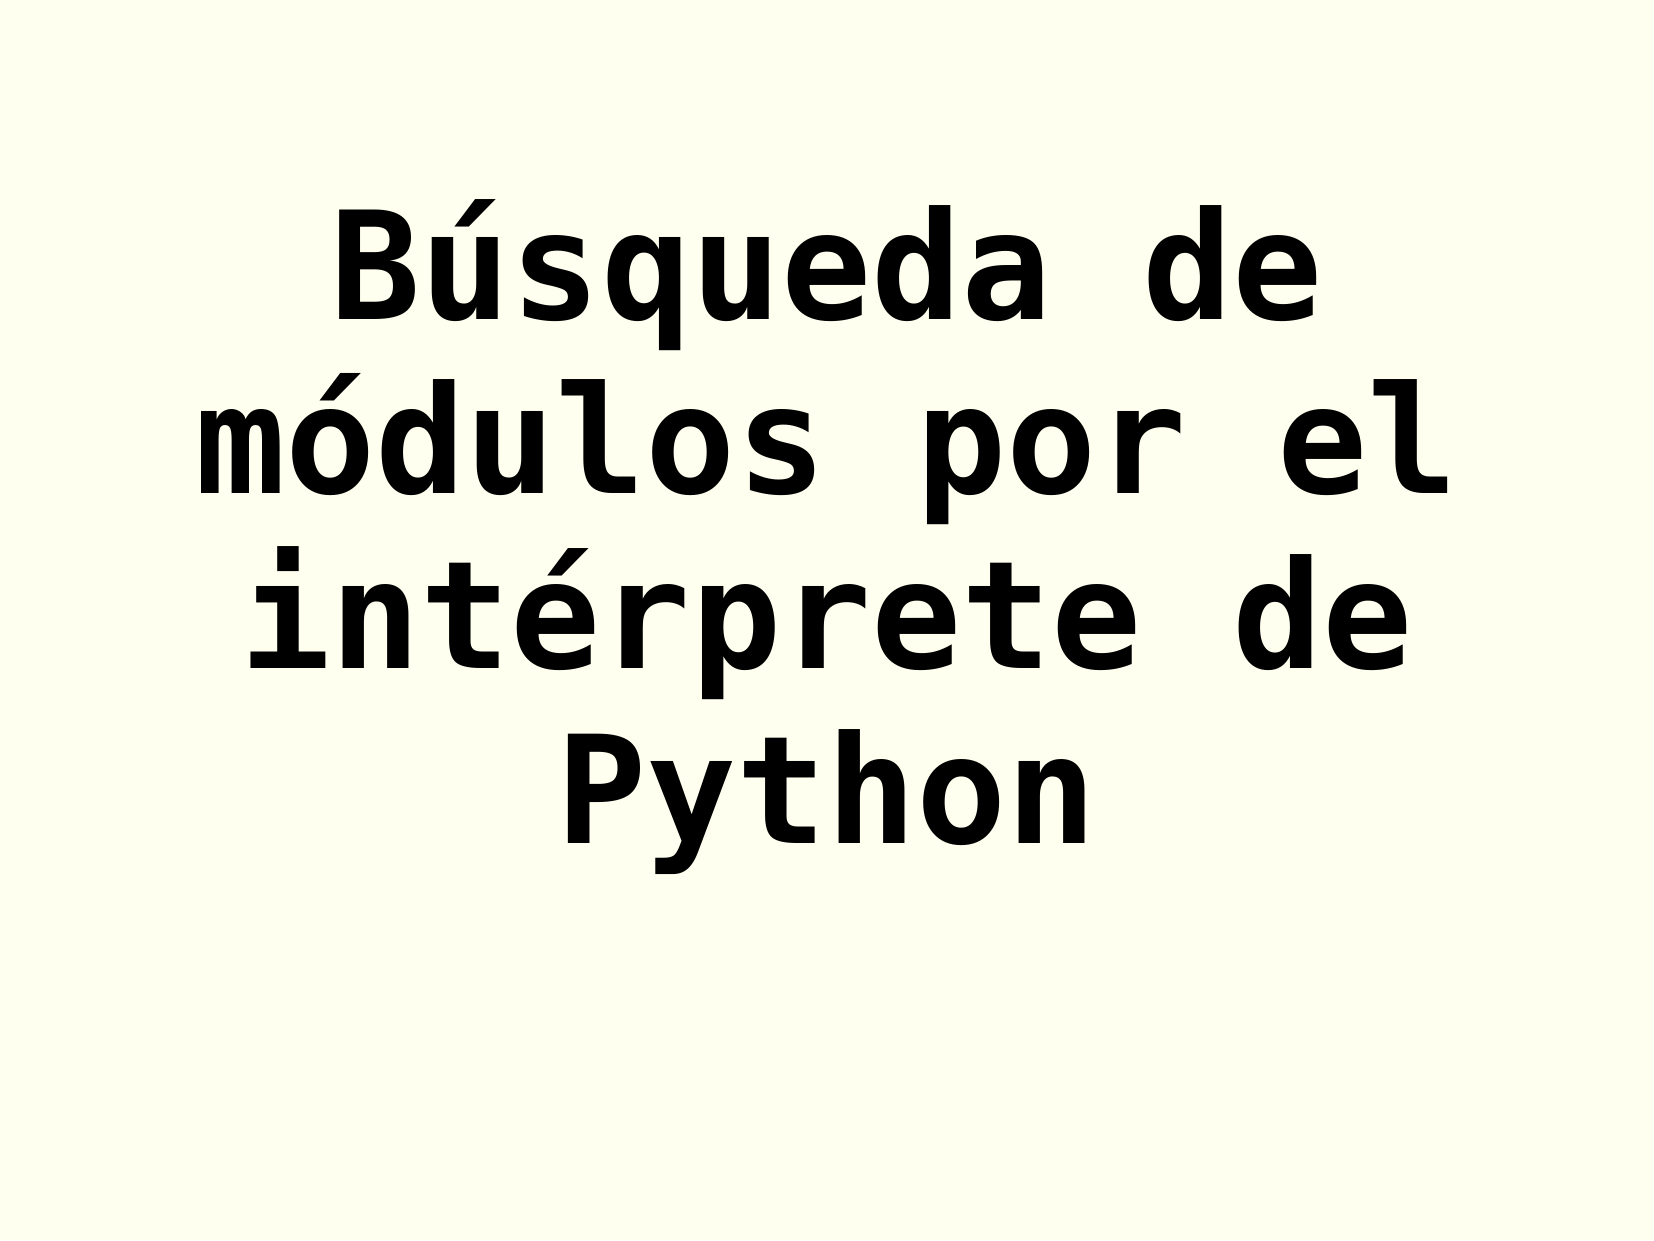

# Búsqueda de módulos por el intérprete de Python